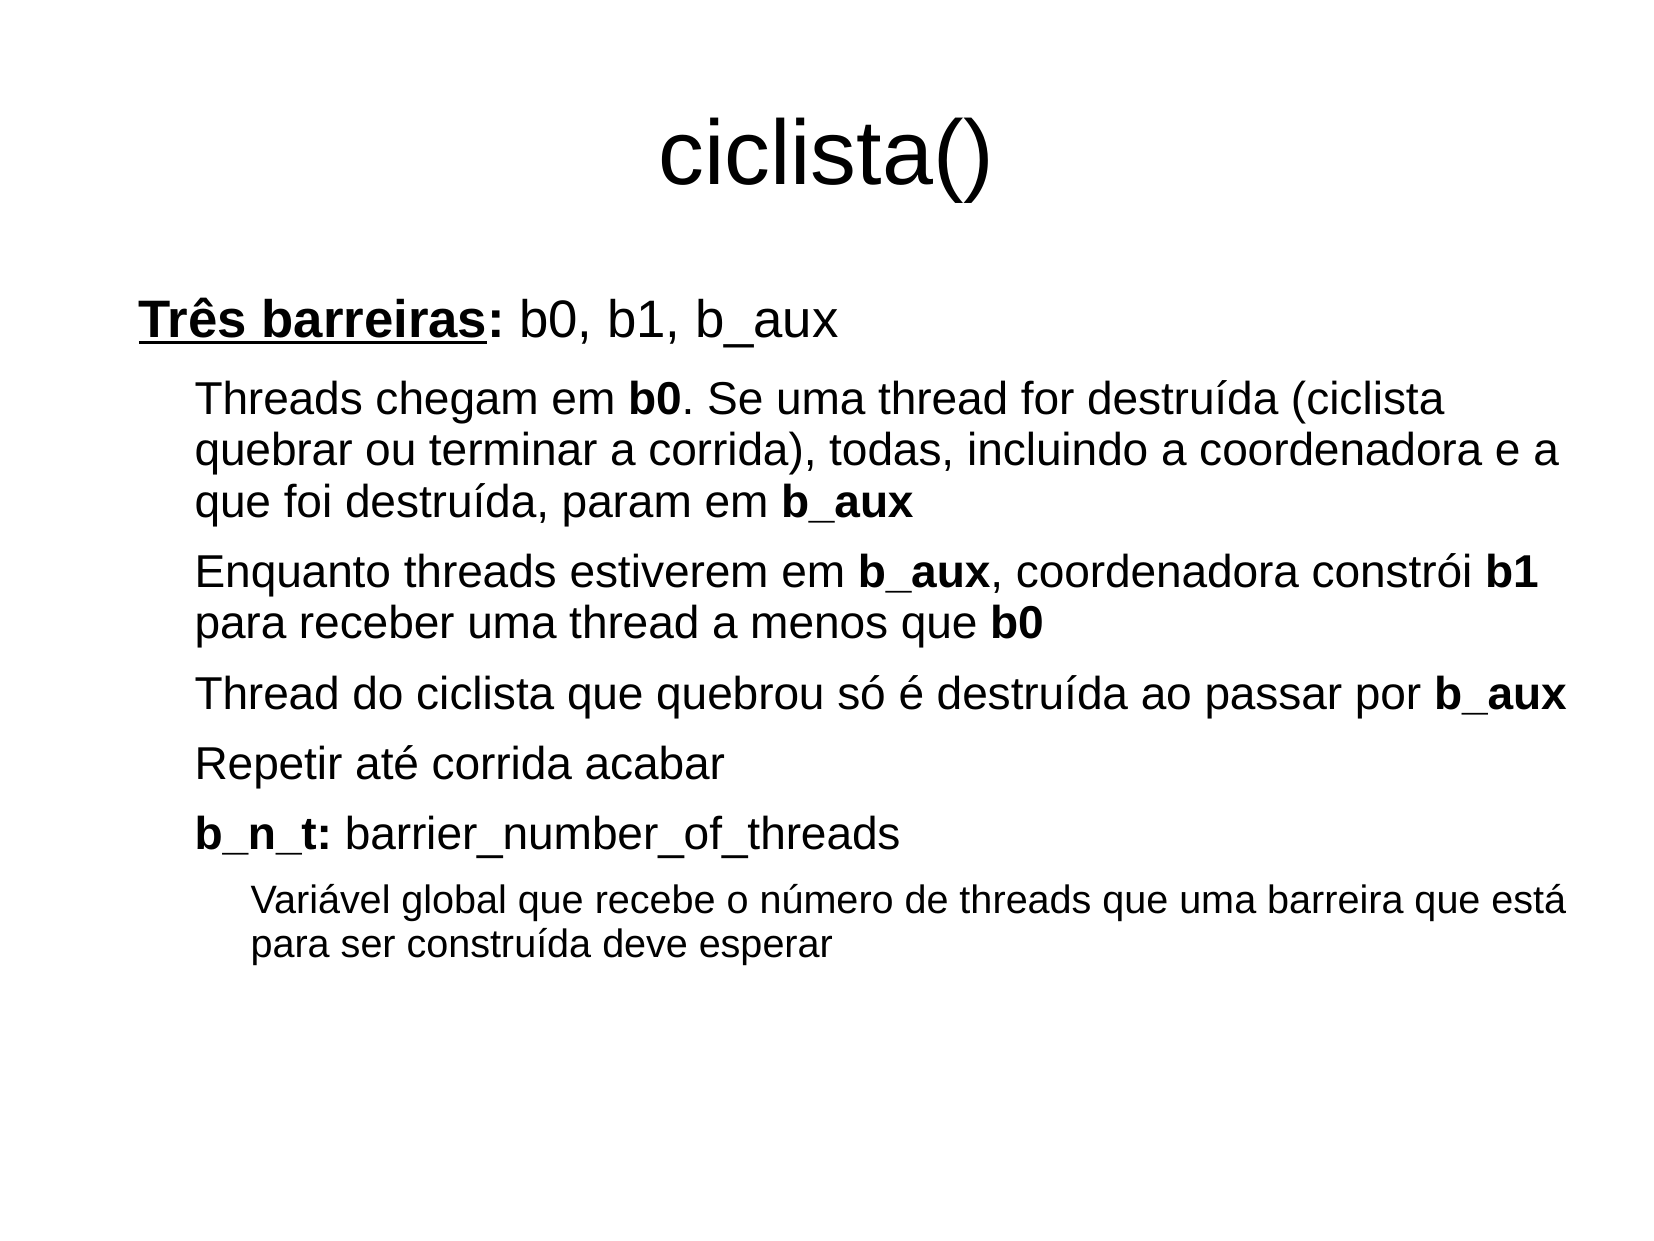

# ciclista()
Três barreiras: b0, b1, b_aux
Threads chegam em b0. Se uma thread for destruída (ciclista quebrar ou terminar a corrida), todas, incluindo a coordenadora e a que foi destruída, param em b_aux
Enquanto threads estiverem em b_aux, coordenadora constrói b1 para receber uma thread a menos que b0
Thread do ciclista que quebrou só é destruída ao passar por b_aux
Repetir até corrida acabar
b_n_t: barrier_number_of_threads
Variável global que recebe o número de threads que uma barreira que está para ser construída deve esperar